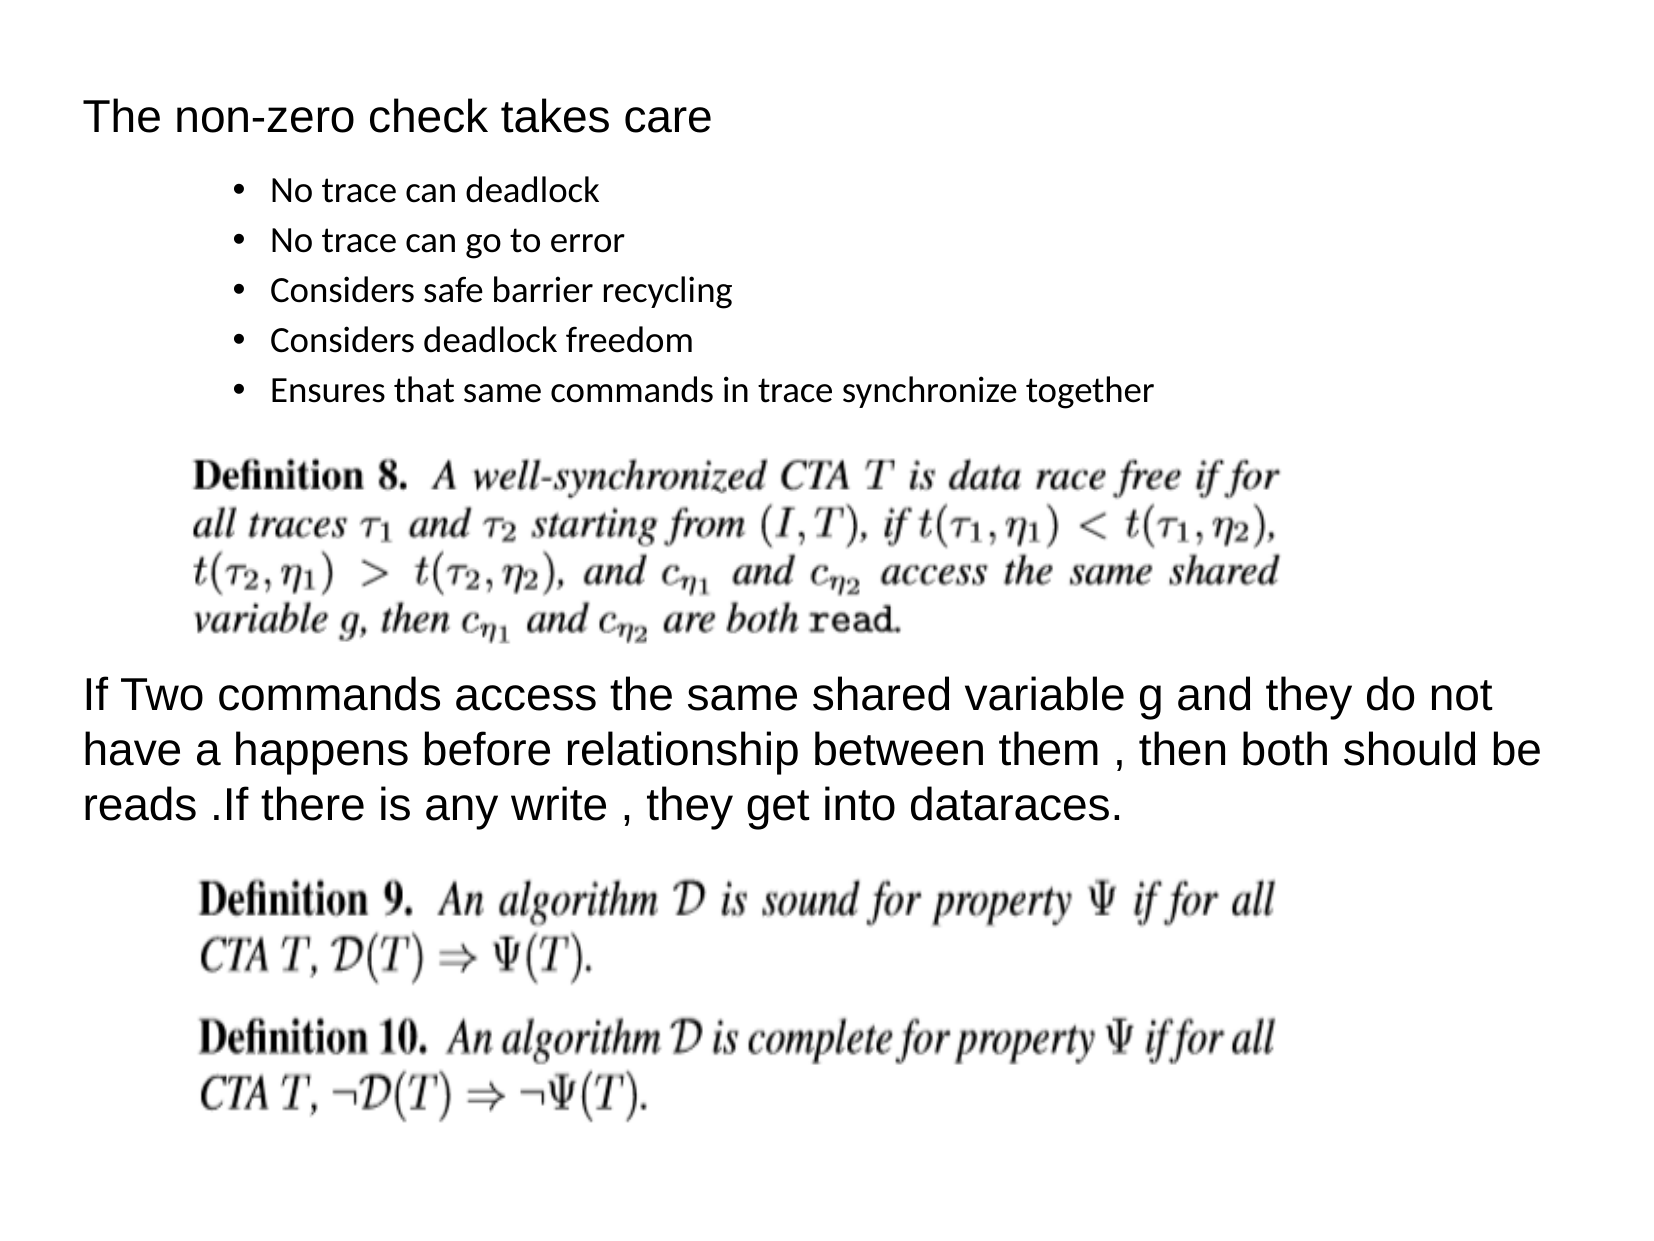

# The non-zero check takes care
No trace can deadlock
No trace can go to error
Considers safe barrier recycling
Considers deadlock freedom
Ensures that same commands in trace synchronize together
If Two commands access the same shared variable g and they do not have a happens before relationship between them , then both should be reads .If there is any write , they get into dataraces.